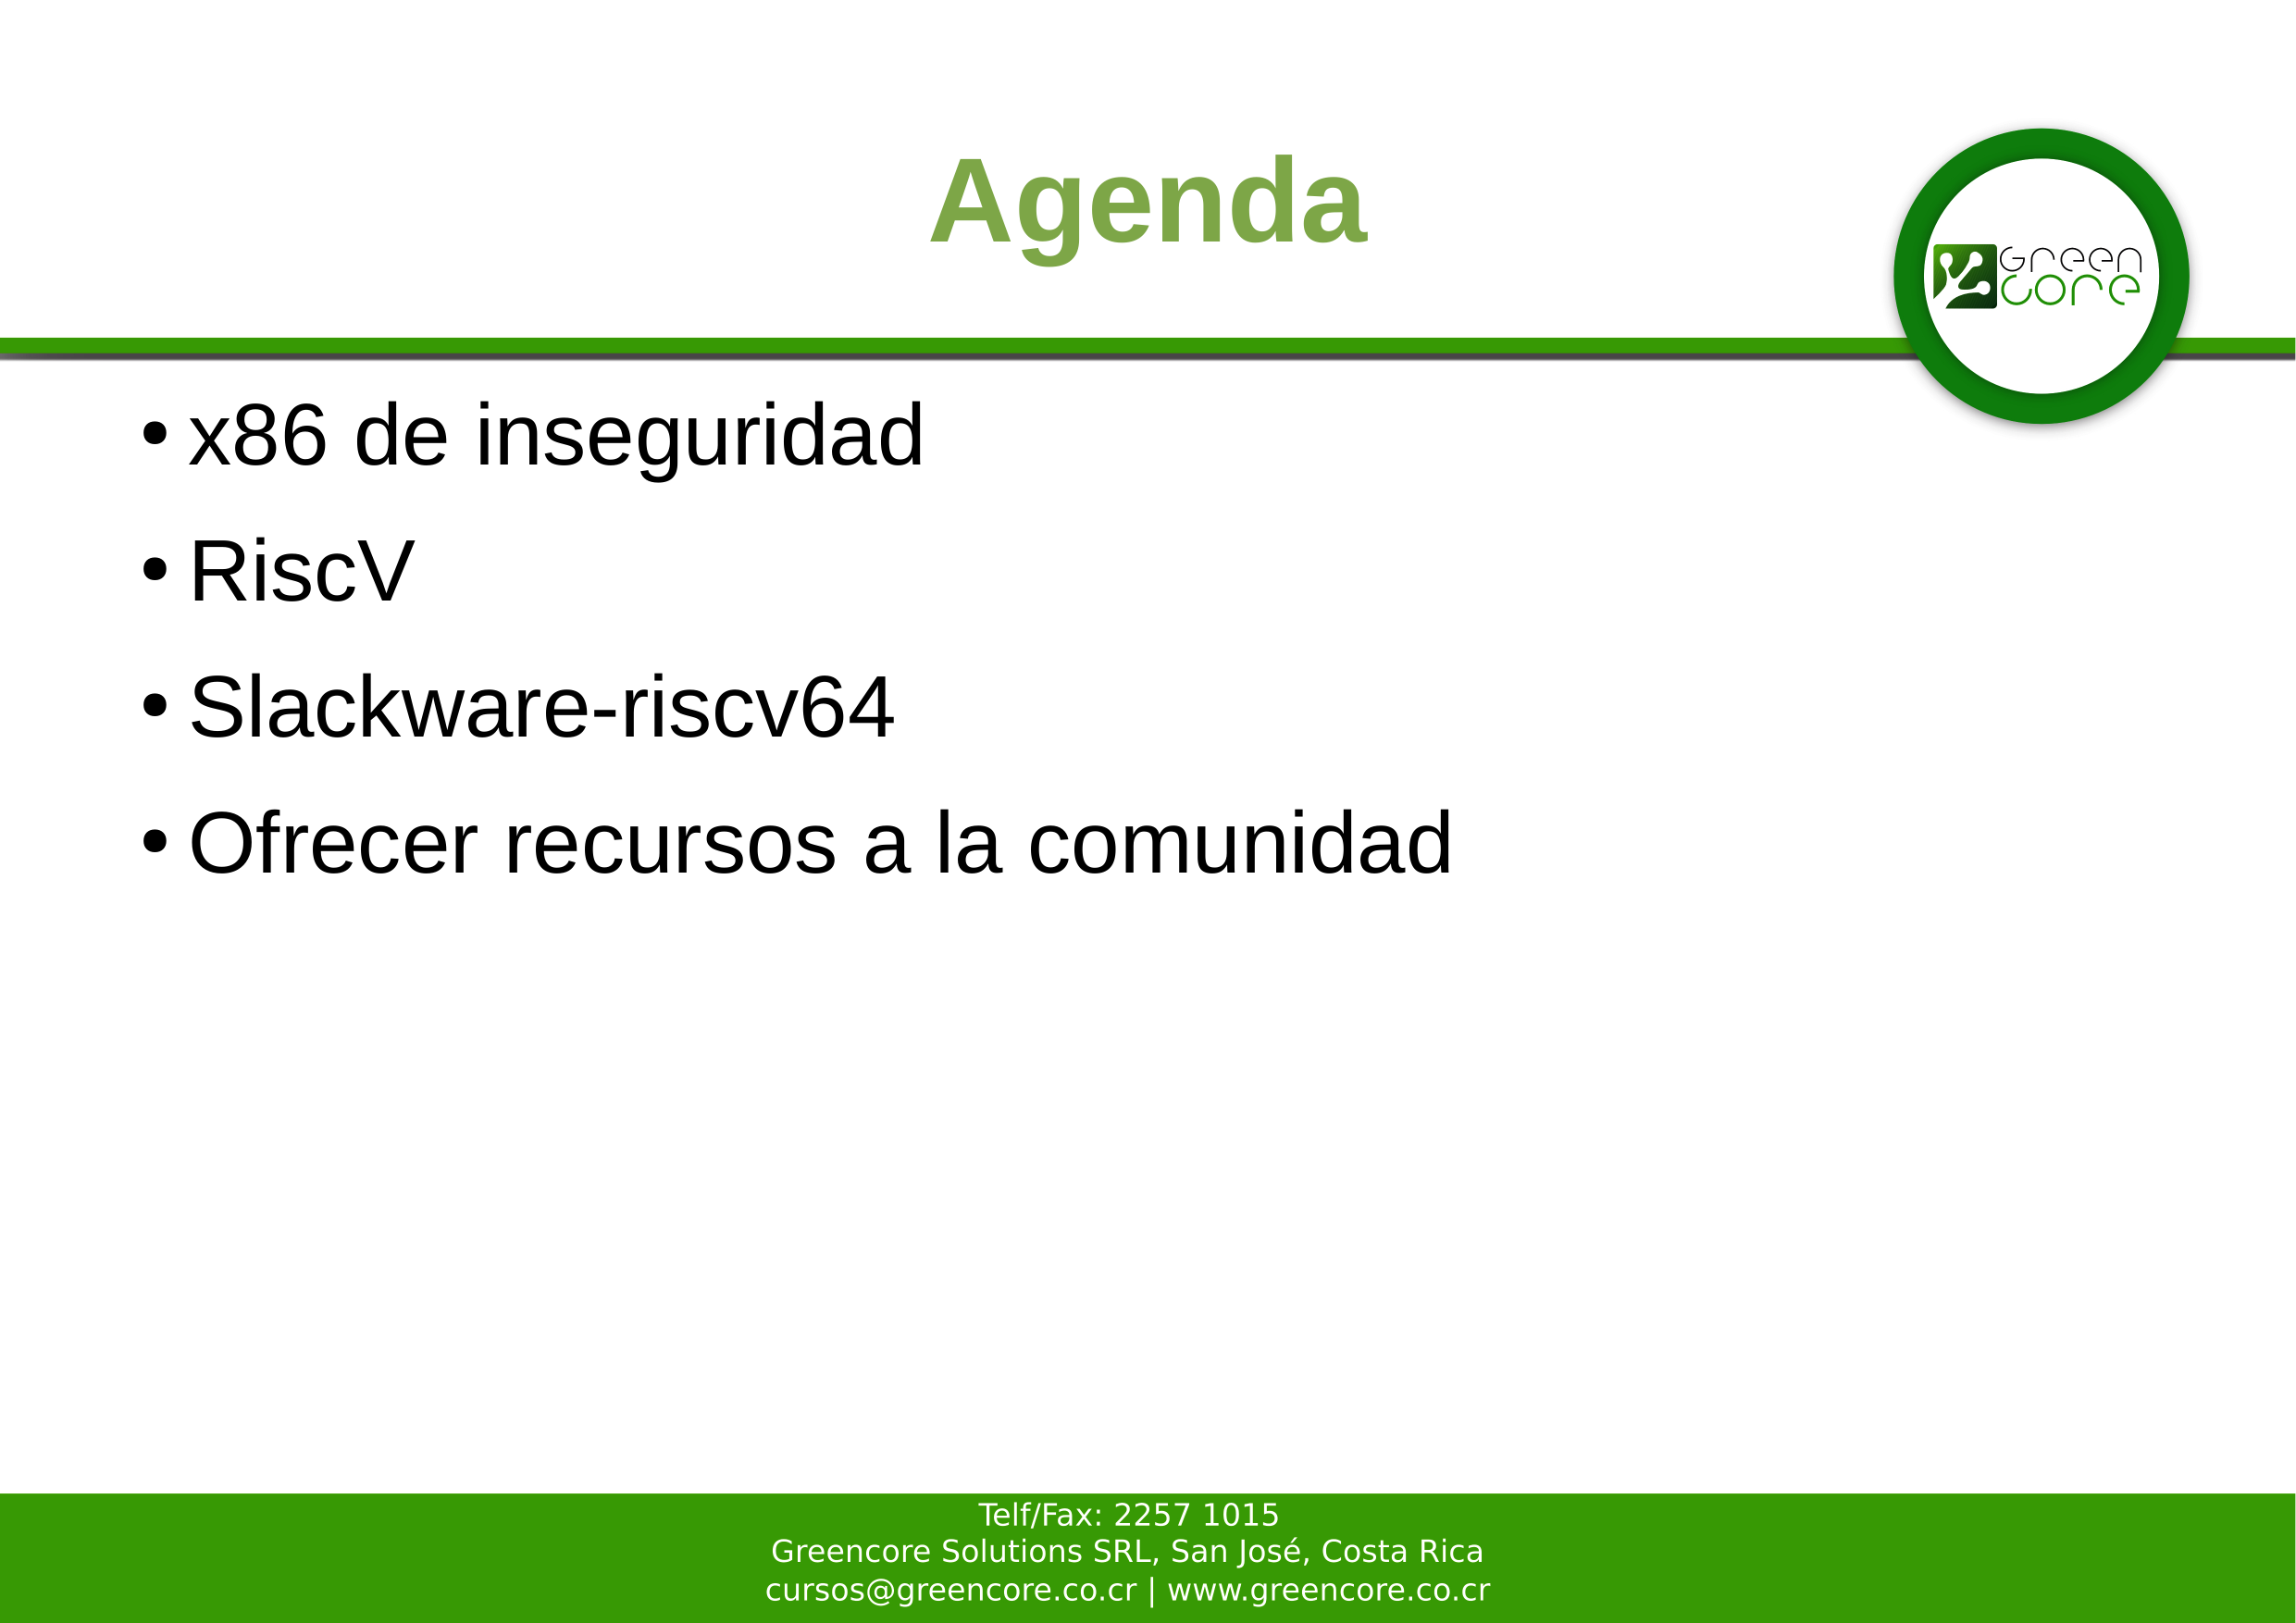

# Agenda
x86 de inseguridad
RiscV
Slackware-riscv64
Ofrecer recursos a la comunidad